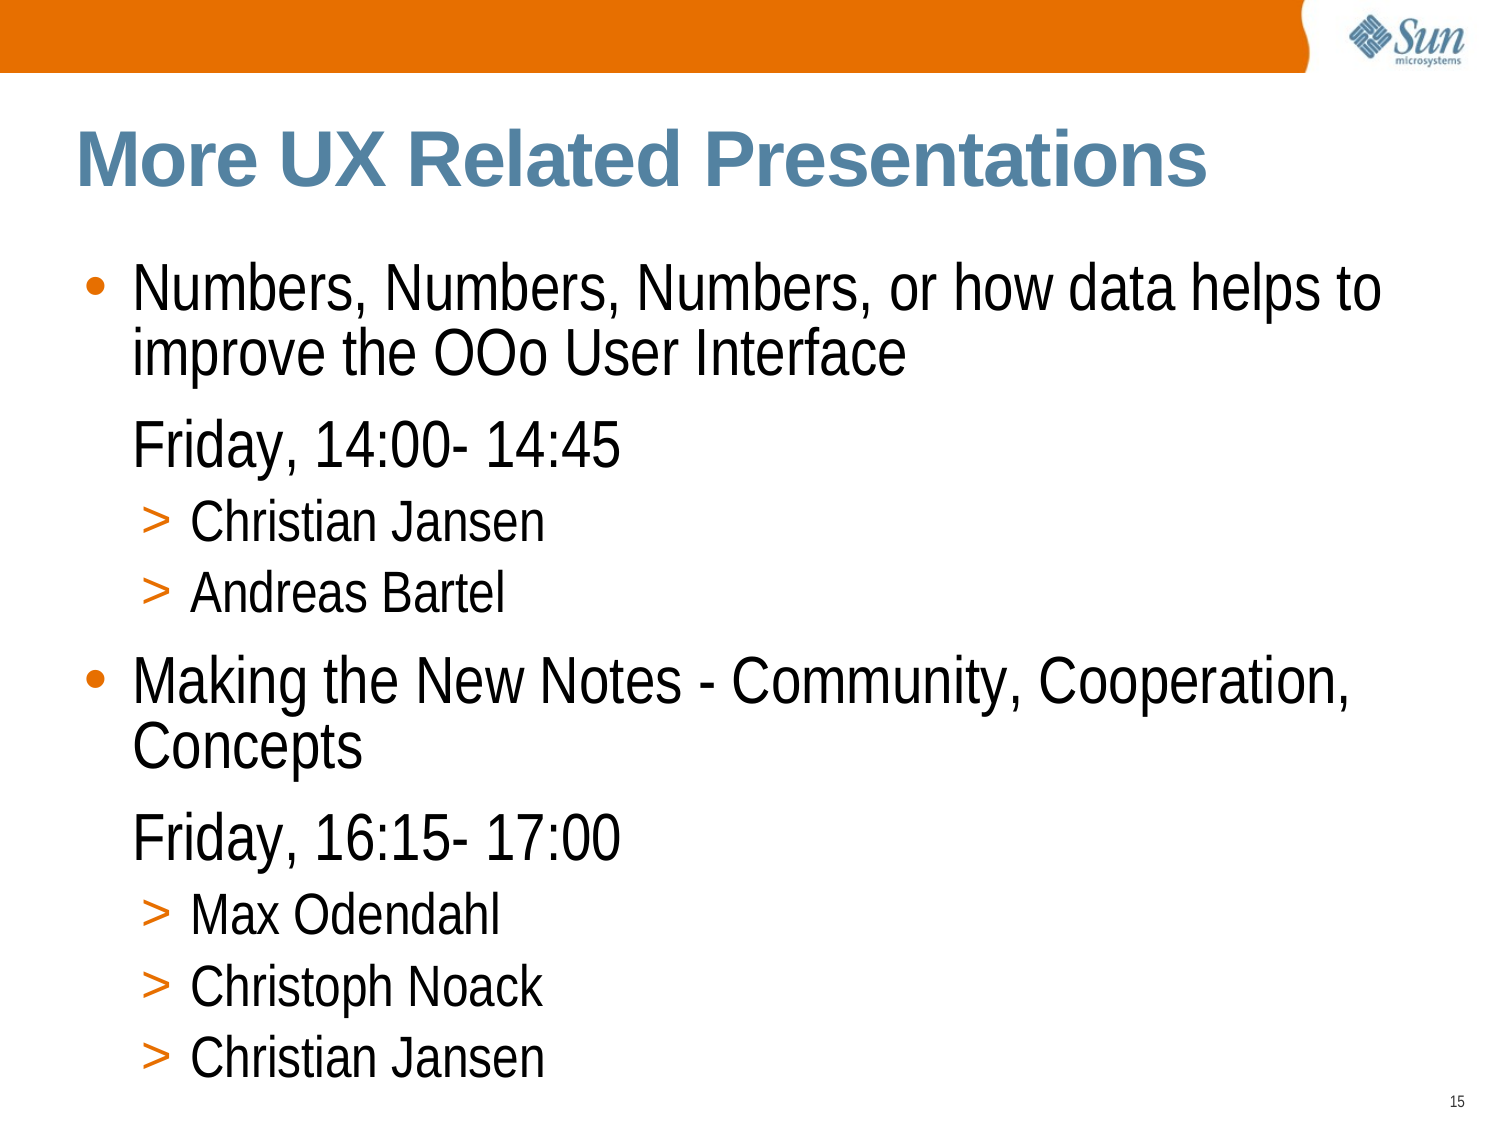

# More UX Related Presentations
Numbers, Numbers, Numbers, or how data helps to improve the OOo User Interface
Friday, 14:00- 14:45
Christian Jansen
Andreas Bartel
Making the New Notes - Community, Cooperation, Concepts
Friday, 16:15- 17:00
Max Odendahl
Christoph Noack
Christian Jansen